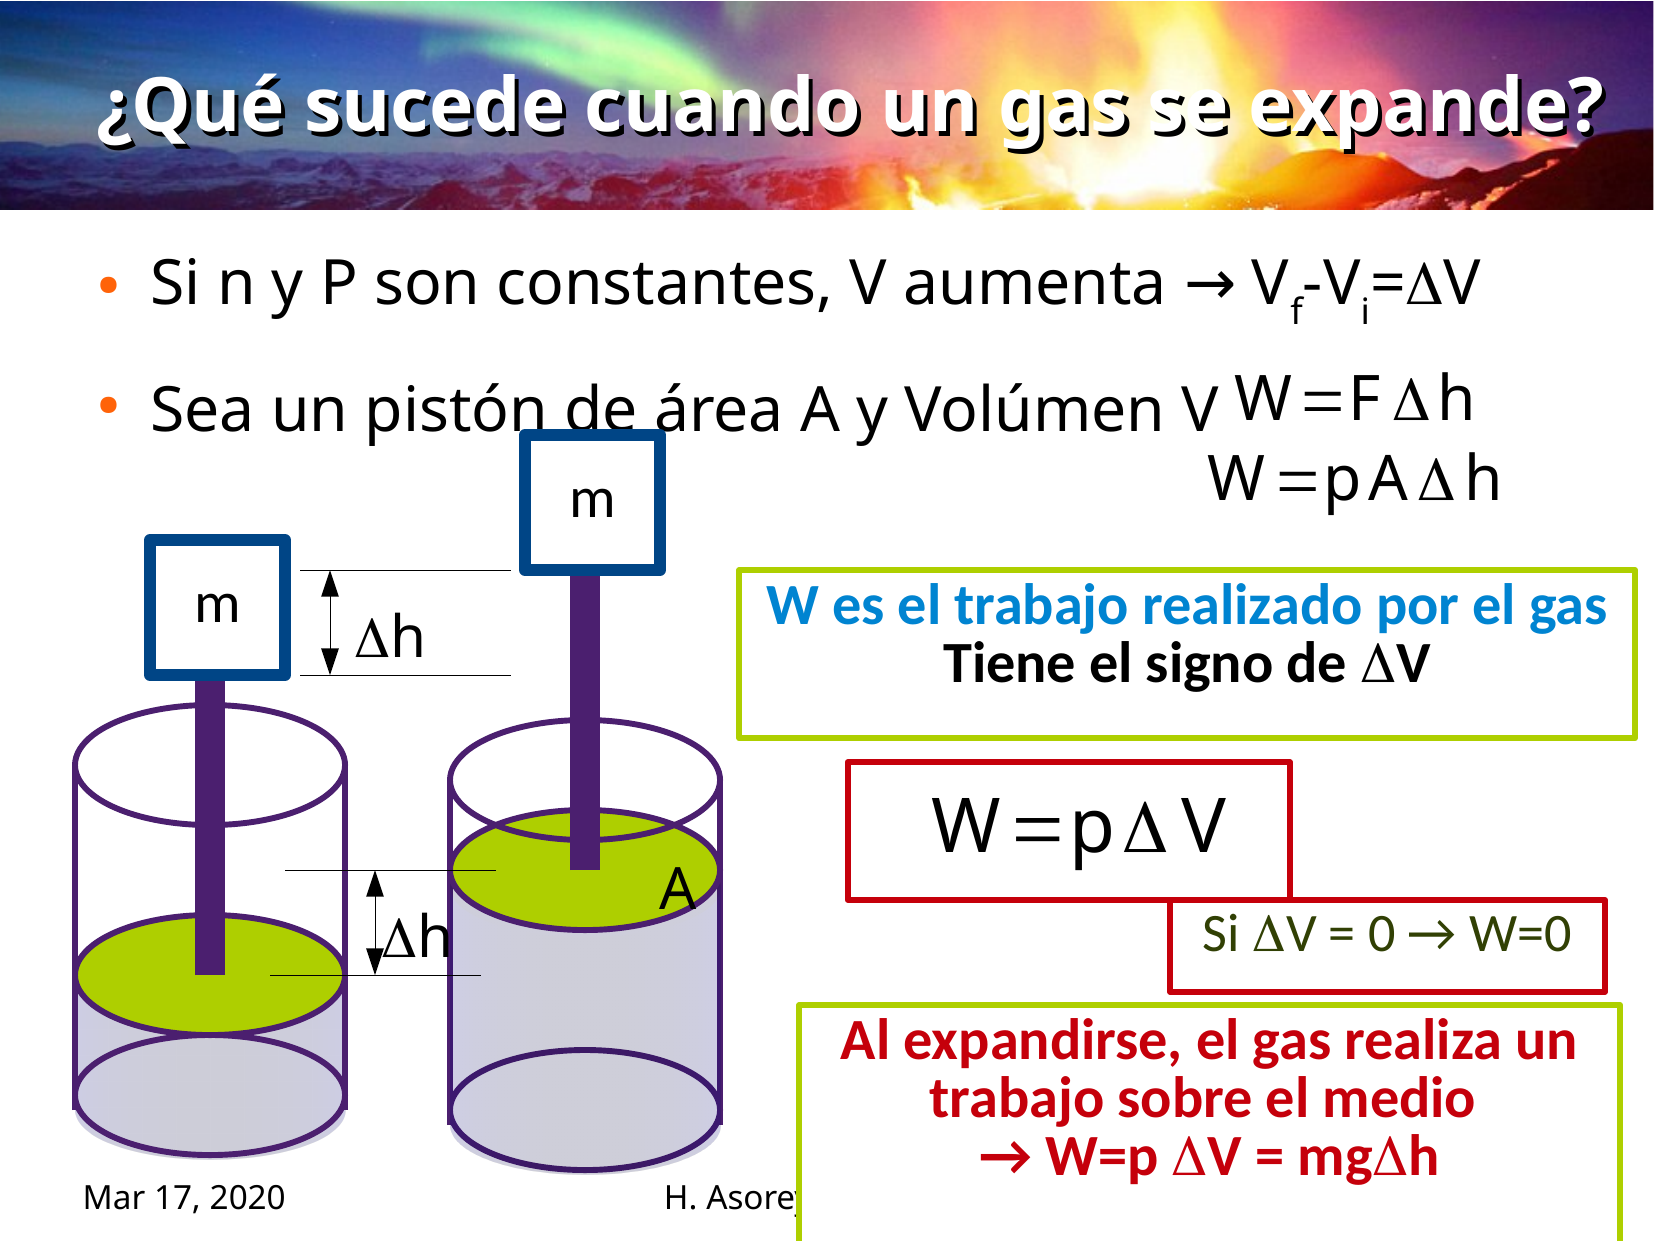

# ¿Qué sucede cuando un gas se expande?
Si n y P son constantes, V aumenta → Vf-Vi=DV
Sea un pistón de área A y Volúmen V
m
Dh
A
Dh
m
W es el trabajo realizado por el gas
Tiene el signo de DV
Si DV = 0 → W=0
Al expandirse, el gas realiza un trabajo sobre el medio
→ W=p DV = mgDh
Mar 17, 2020
H. Asorey - F3B 2020
24